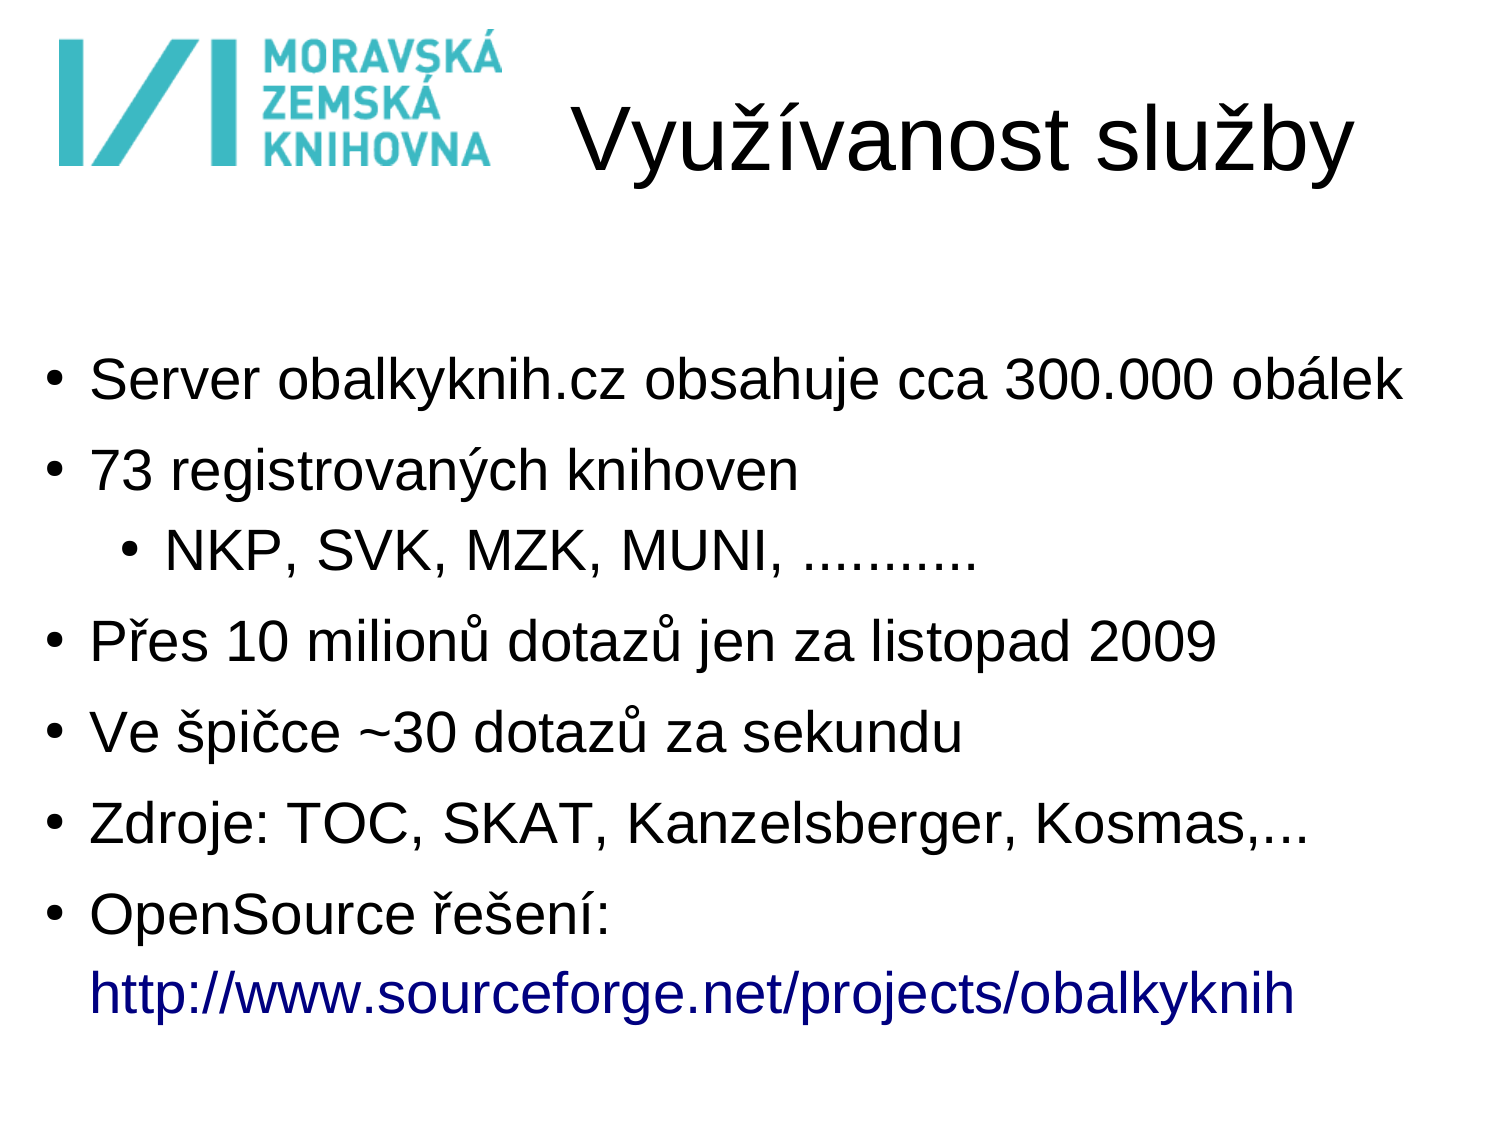

# Využívanost služby
Server obalkyknih.cz obsahuje cca 300.000 obálek
73 registrovaných knihoven
NKP, SVK, MZK, MUNI, ...........
Přes 10 milionů dotazů jen za listopad 2009
Ve špičce ~30 dotazů za sekundu
Zdroje: TOC, SKAT, Kanzelsberger, Kosmas,...
OpenSource řešení: 	http://www.sourceforge.net/projects/obalkyknih